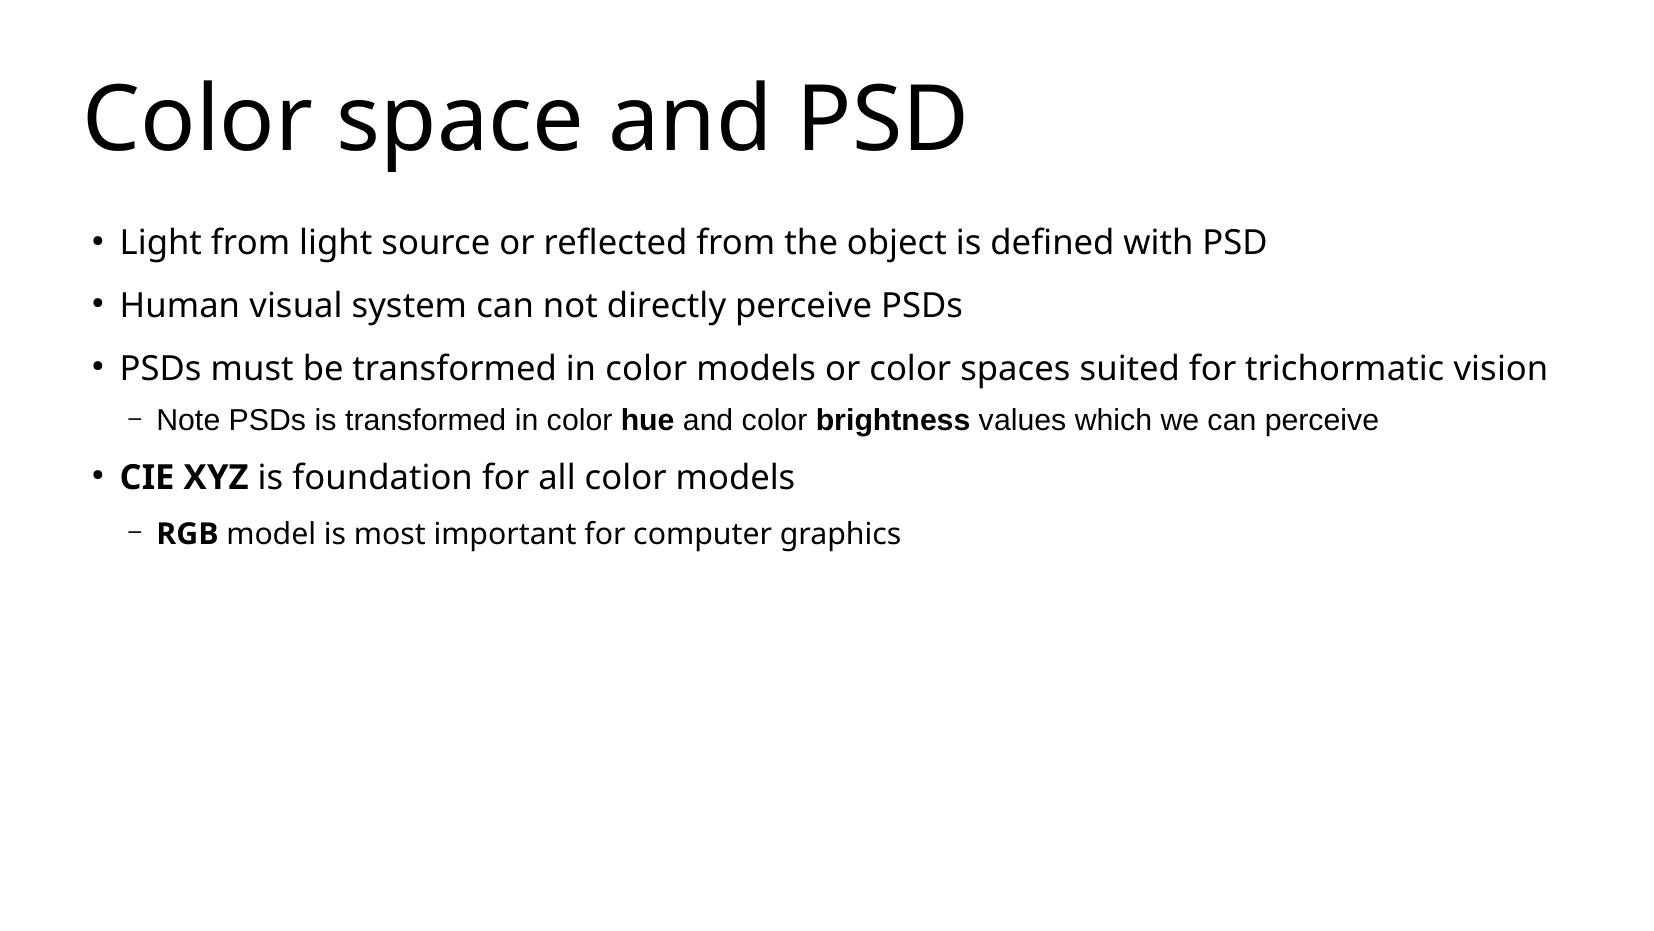

# Color space and PSD
Light from light source or reflected from the object is defined with PSD
Human visual system can not directly perceive PSDs
PSDs must be transformed in color models or color spaces suited for trichormatic vision
Note PSDs is transformed in color hue and color brightness values which we can perceive
CIE XYZ is foundation for all color models
RGB model is most important for computer graphics